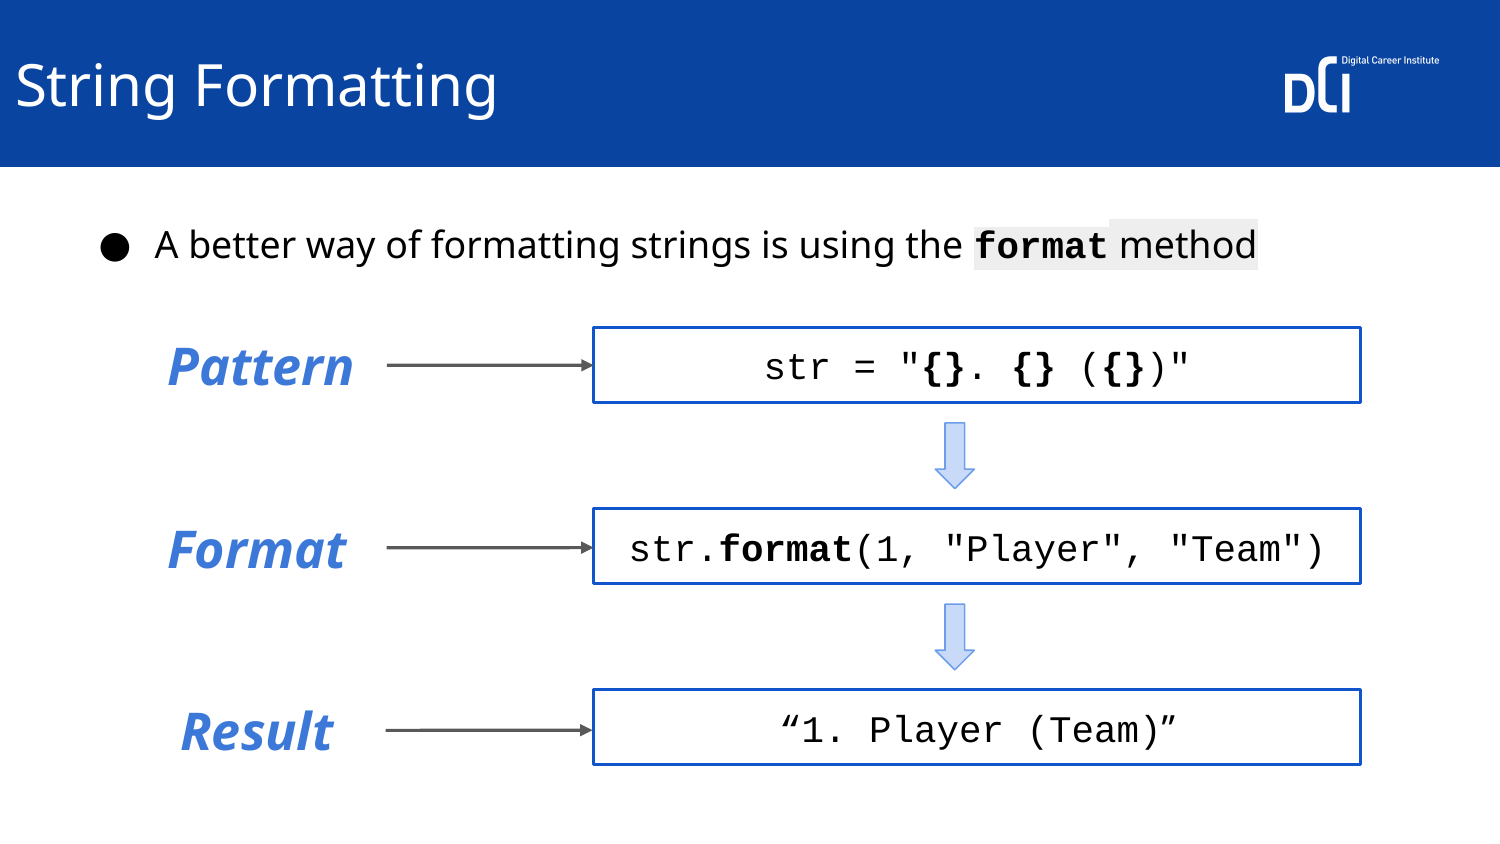

# String Formatting
A better way of formatting strings is using the format method
Pattern
str = "{}. {} ({})"
Format
str.format(1, "Player", "Team")
Result
“1. Player (Team)”